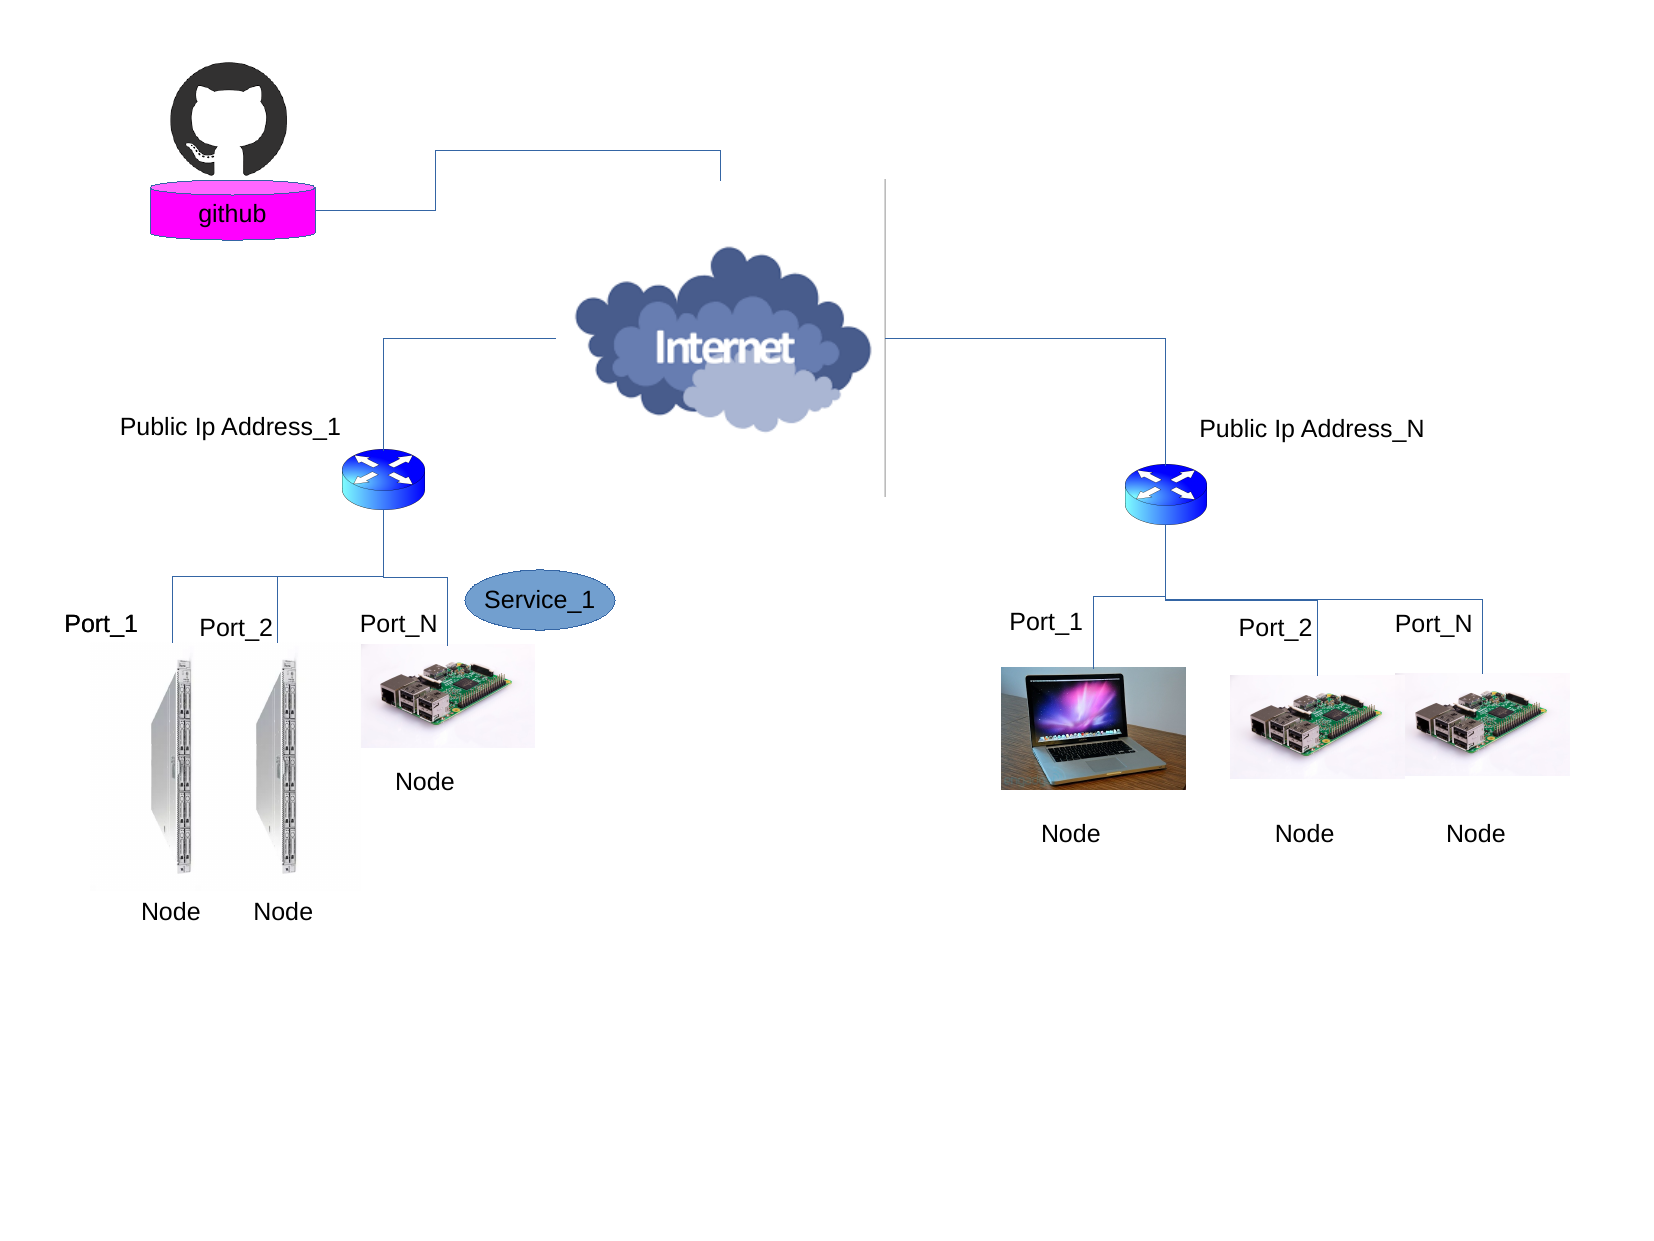

github
Public Ip Address_1
Public Ip Address_N
Service_1
Port_1
Port_1
Port_N
Port_N
Port_1
Port_2
Port_2
Node
Node
Node
Node
Node
Node